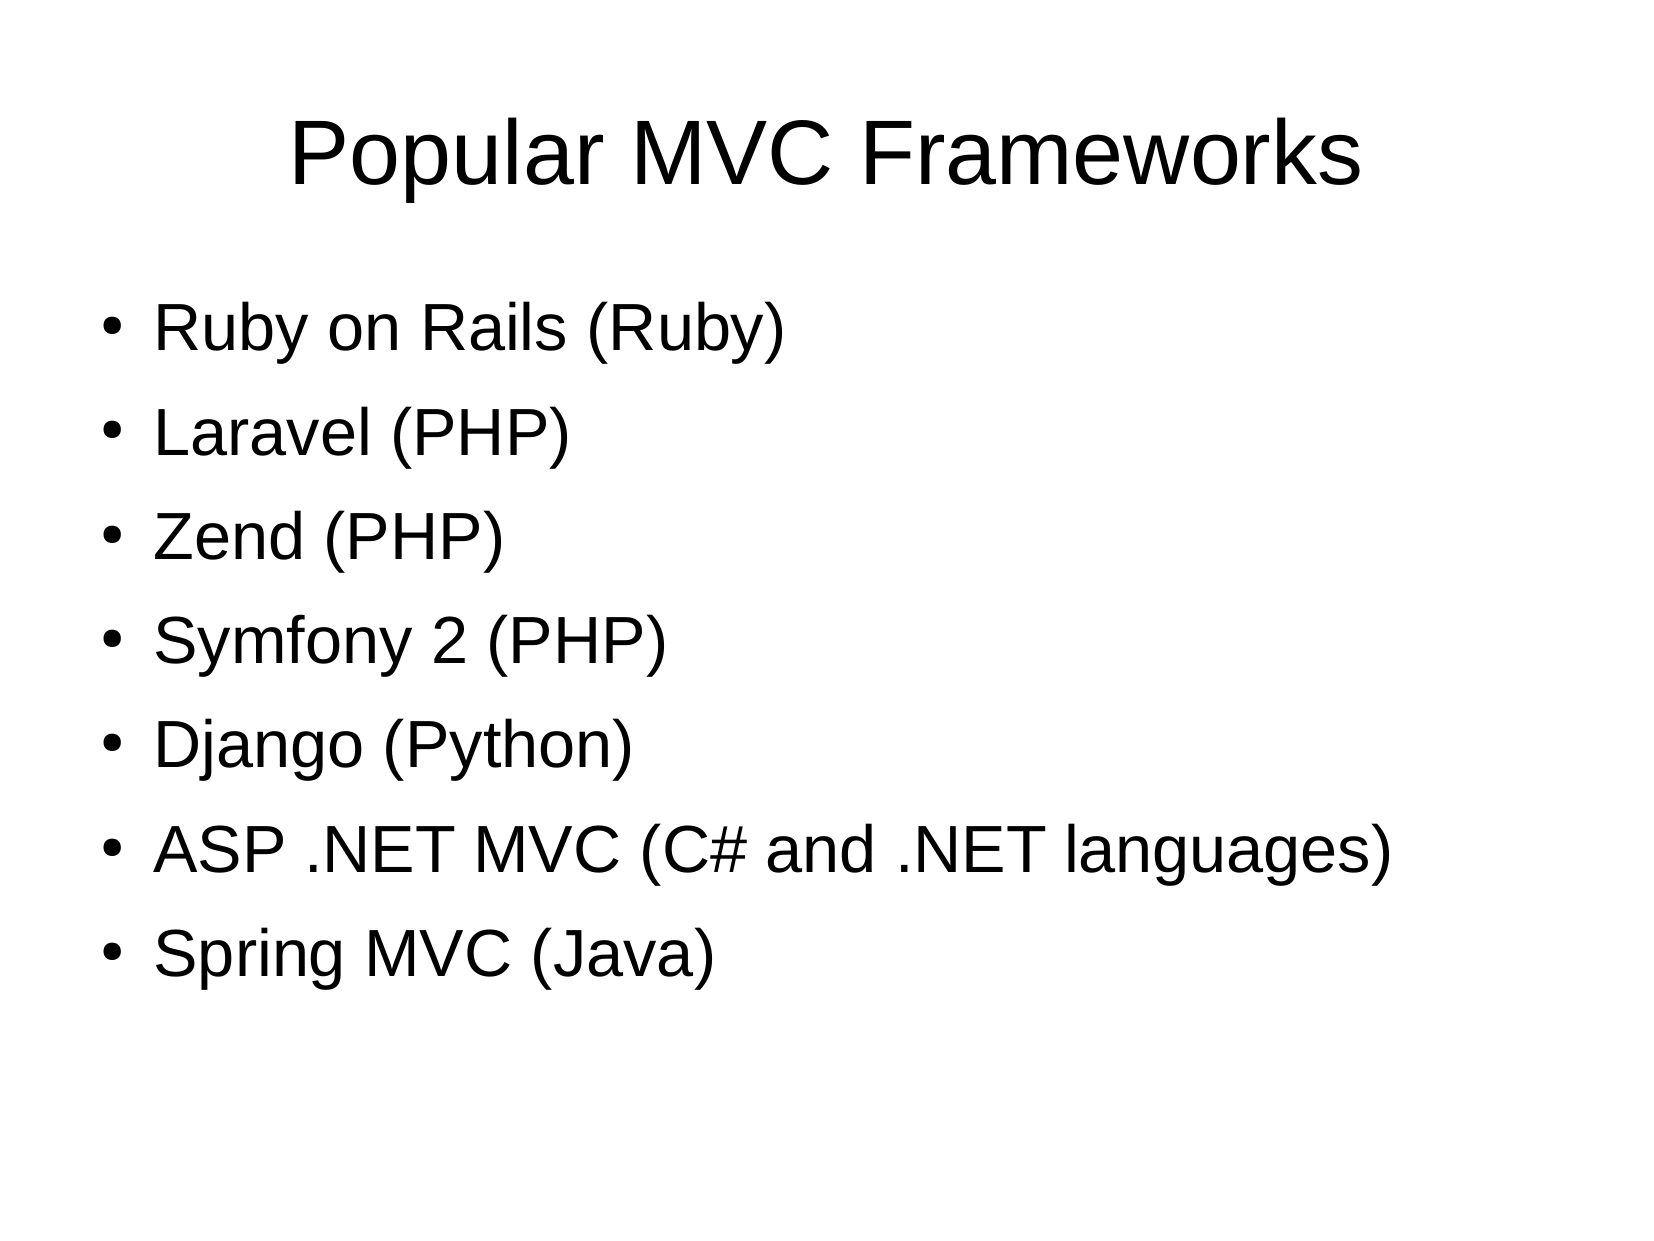

# Popular MVC Frameworks
Ruby on Rails (Ruby)
Laravel (PHP)
Zend (PHP)
Symfony 2 (PHP)
Django (Python)
ASP .NET MVC (C# and .NET languages)
Spring MVC (Java)